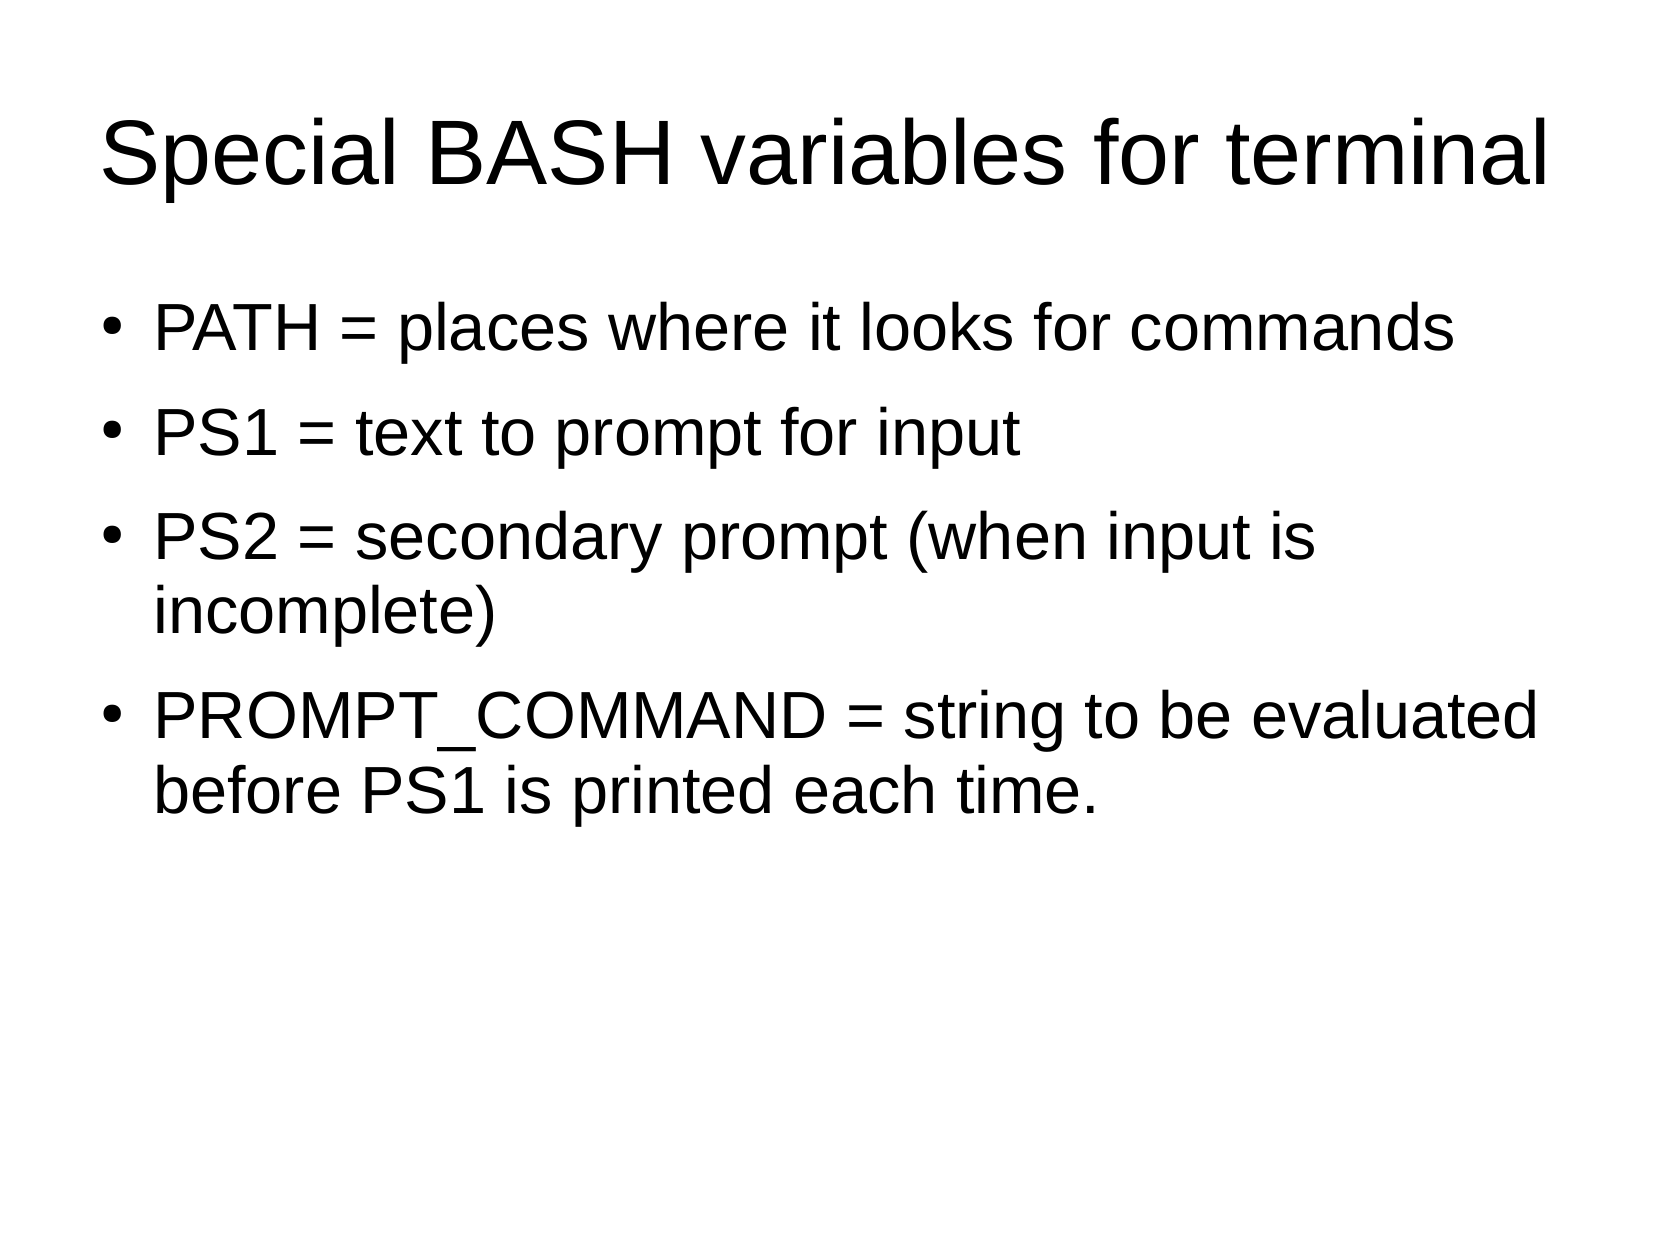

# Special BASH variables for terminal
PATH = places where it looks for commands
PS1 = text to prompt for input
PS2 = secondary prompt (when input is incomplete)
PROMPT_COMMAND = string to be evaluated before PS1 is printed each time.